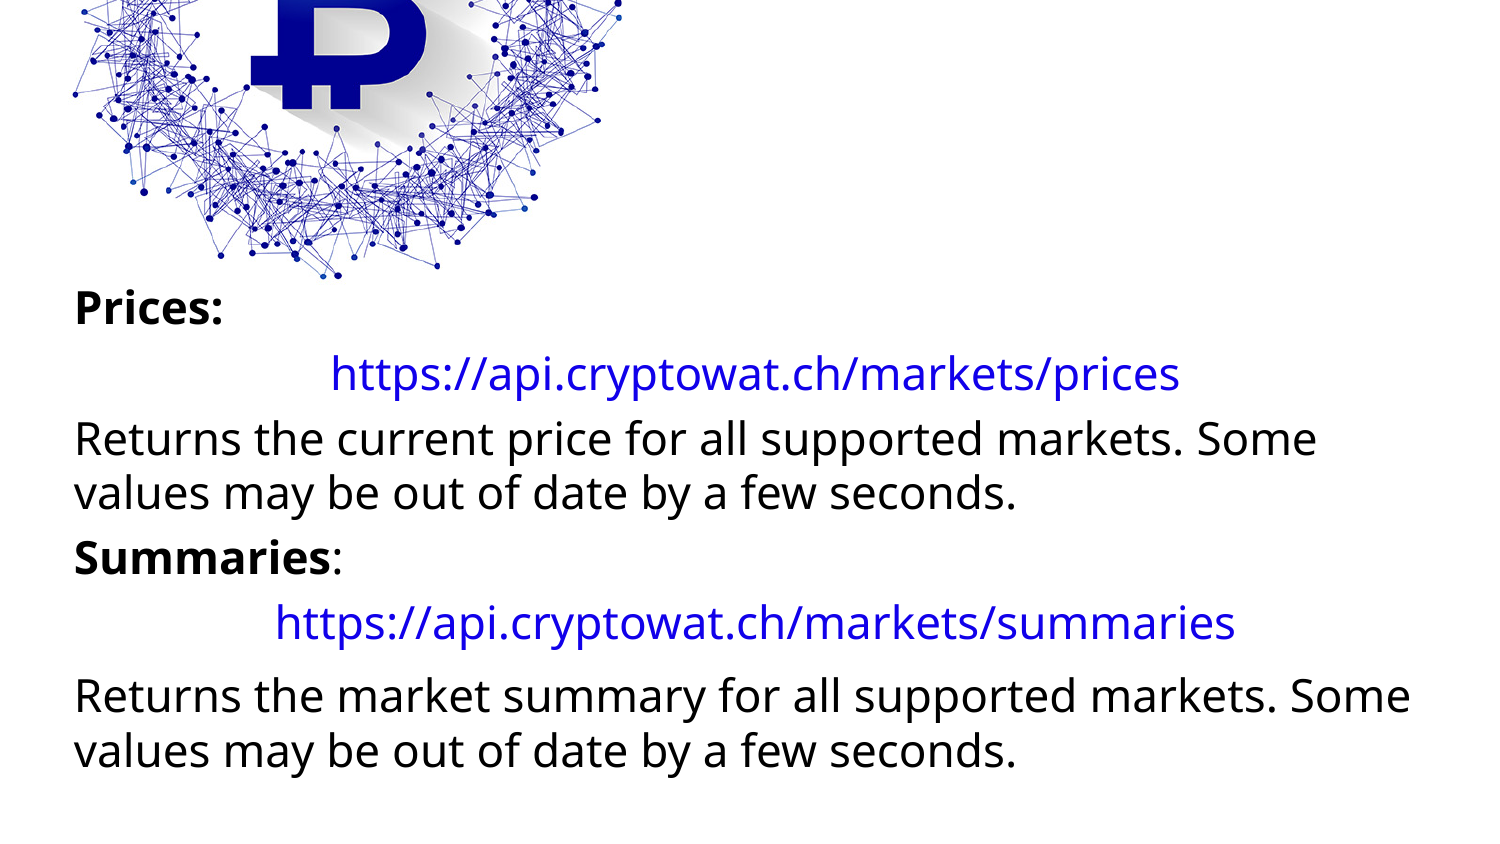

# Prices:
https://api.cryptowat.ch/markets/prices
Returns the current price for all supported markets. Some values may be out of date by a few seconds.
Summaries:
https://api.cryptowat.ch/markets/summaries
Returns the market summary for all supported markets. Some values may be out of date by a few seconds.